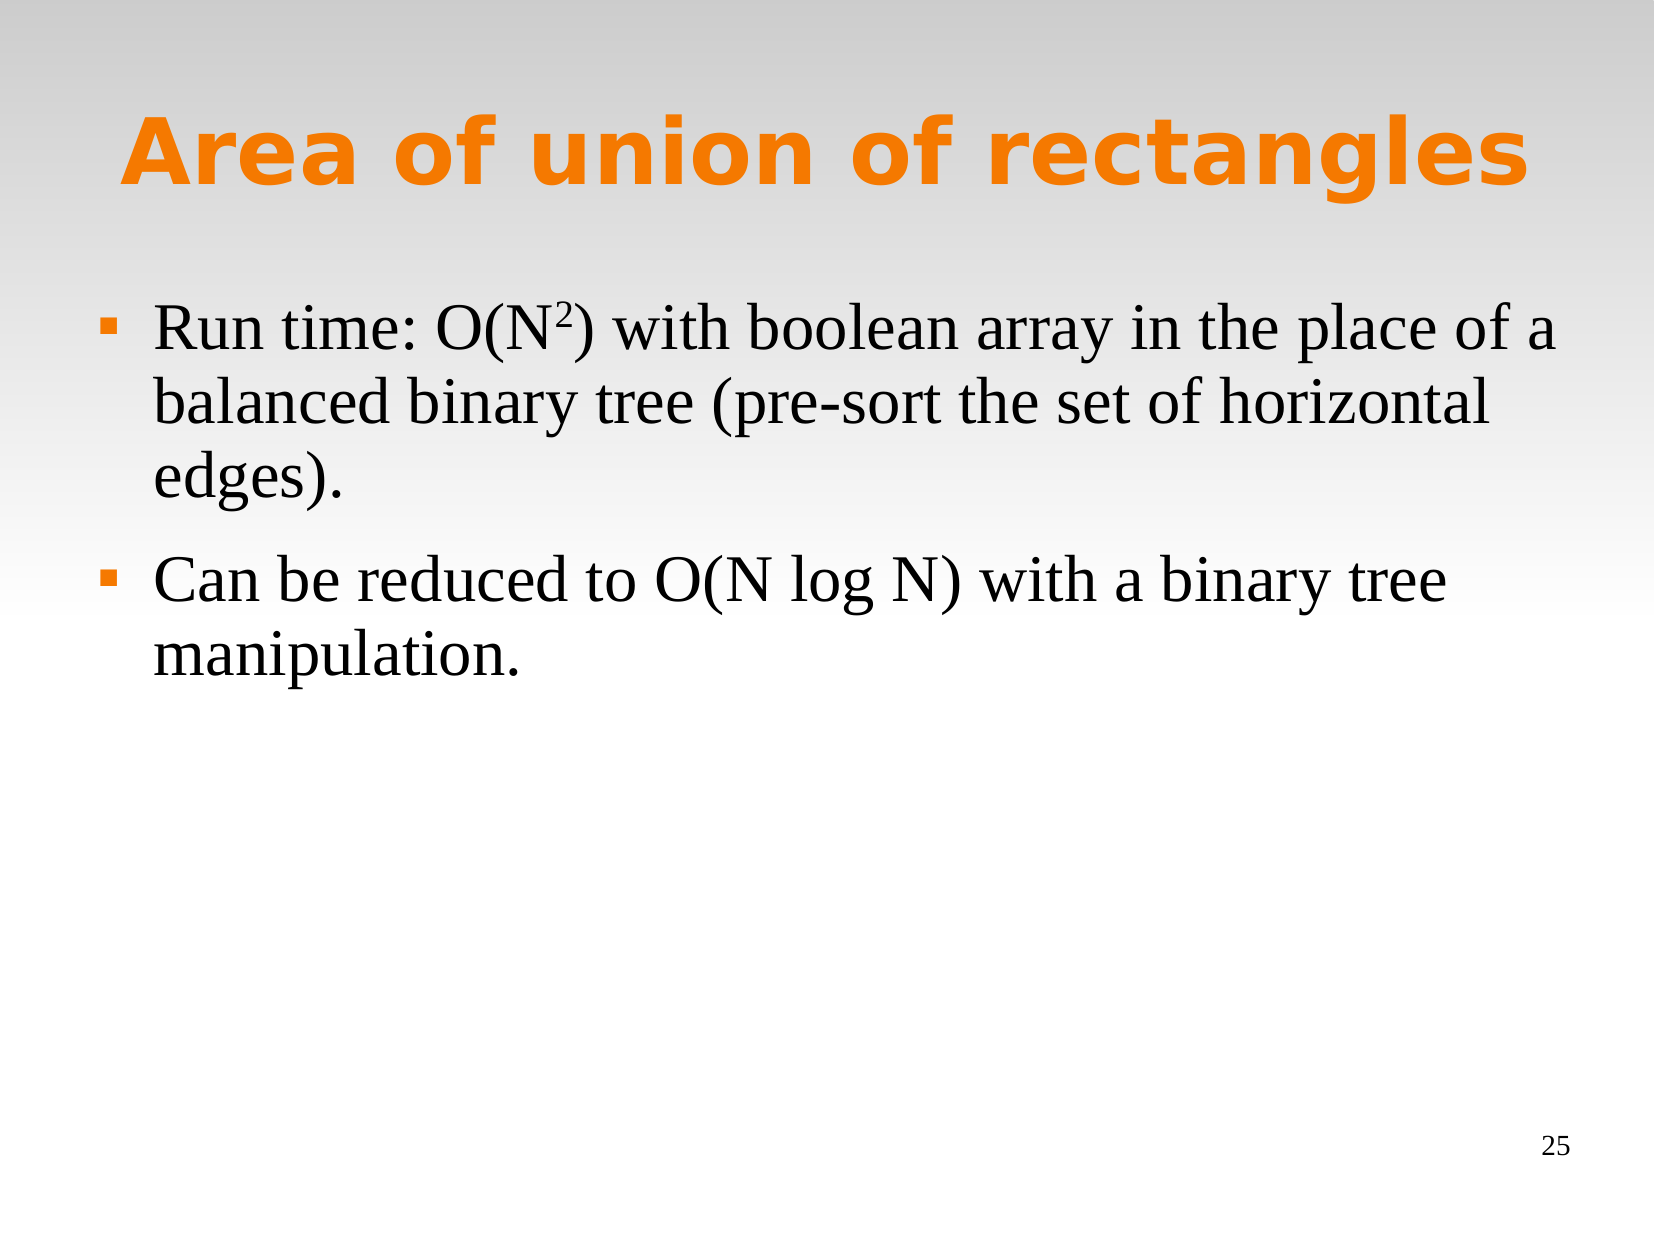

# Area of union of rectangles
Run time: O(N2) with boolean array in the place of a balanced binary tree (pre-sort the set of horizontal edges).
Can be reduced to O(N log N) with a binary tree manipulation.
25